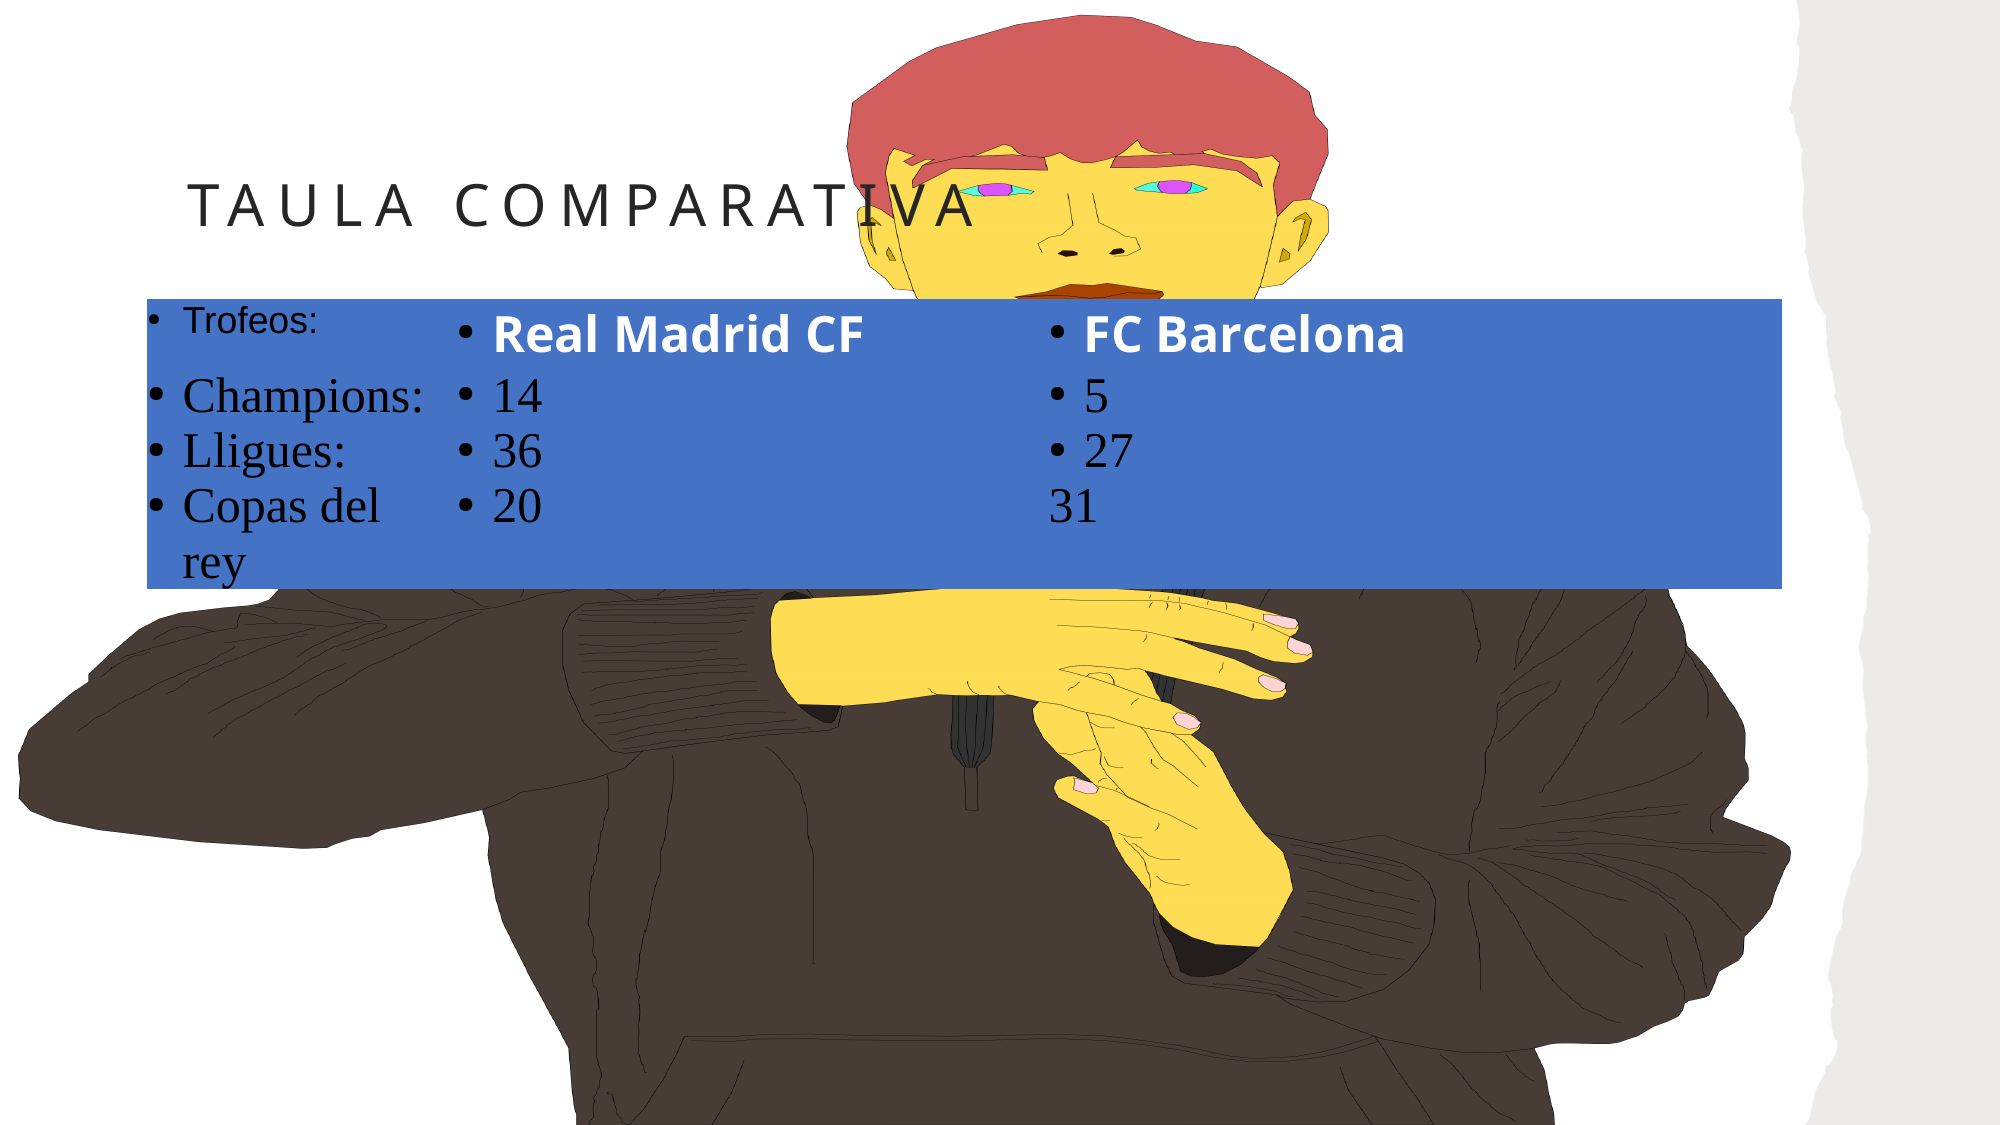

# Taula comparativa
| Trofeos: | Real Madrid CF | FC Barcelona |
| --- | --- | --- |
| Champions: | 14 | 5 |
| Lligues: | 36 | 27 |
| Copas del rey | 20 | 31 |